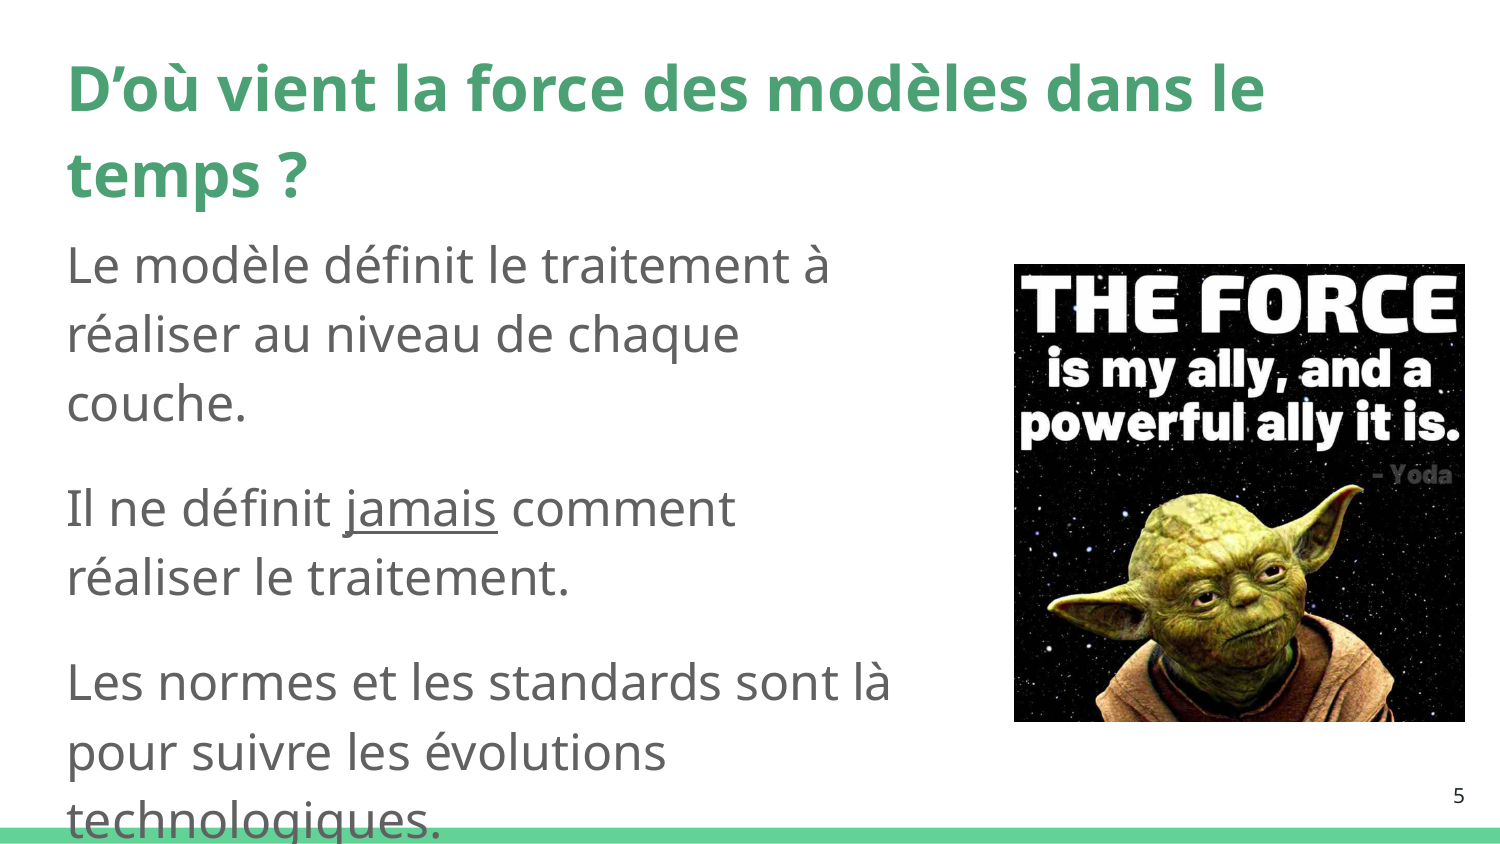

# D’où vient la force des modèles dans le temps ?
Le modèle définit le traitement à réaliser au niveau de chaque couche.
Il ne définit jamais comment réaliser le traitement.
Les normes et les standards sont là pour suivre les évolutions technologiques.